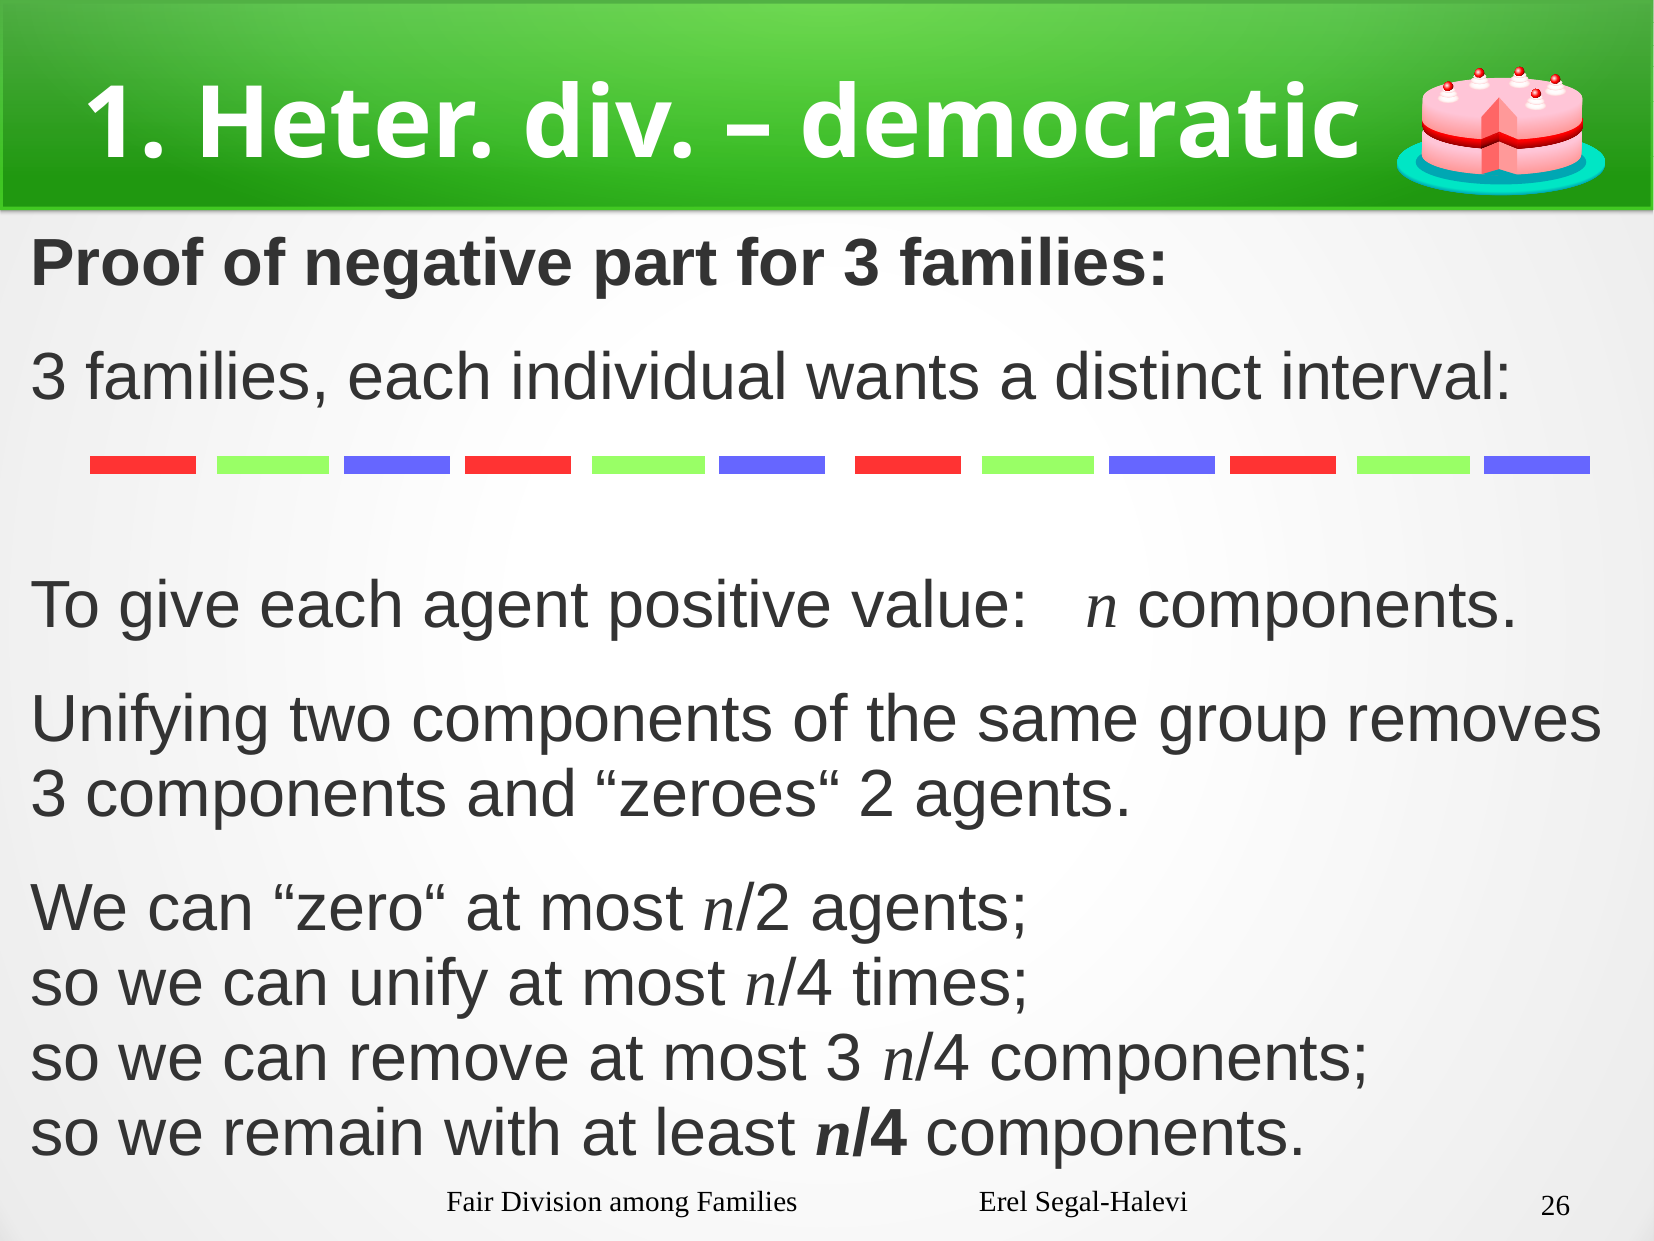

1. Heter. div. – democratic
# Proof of negative part for 3 families:
3 families, each individual wants a distinct interval:
To give each agent positive value: n components.
Unifying two components of the same group removes 3 components and “zeroes“ 2 agents.
We can “zero“ at most n/2 agents;
so we can unify at most n/4 times;
so we can remove at most 3 n/4 components;
so we remain with at least n/4 components.
Fair Division among Families Erel Segal-Halevi
26